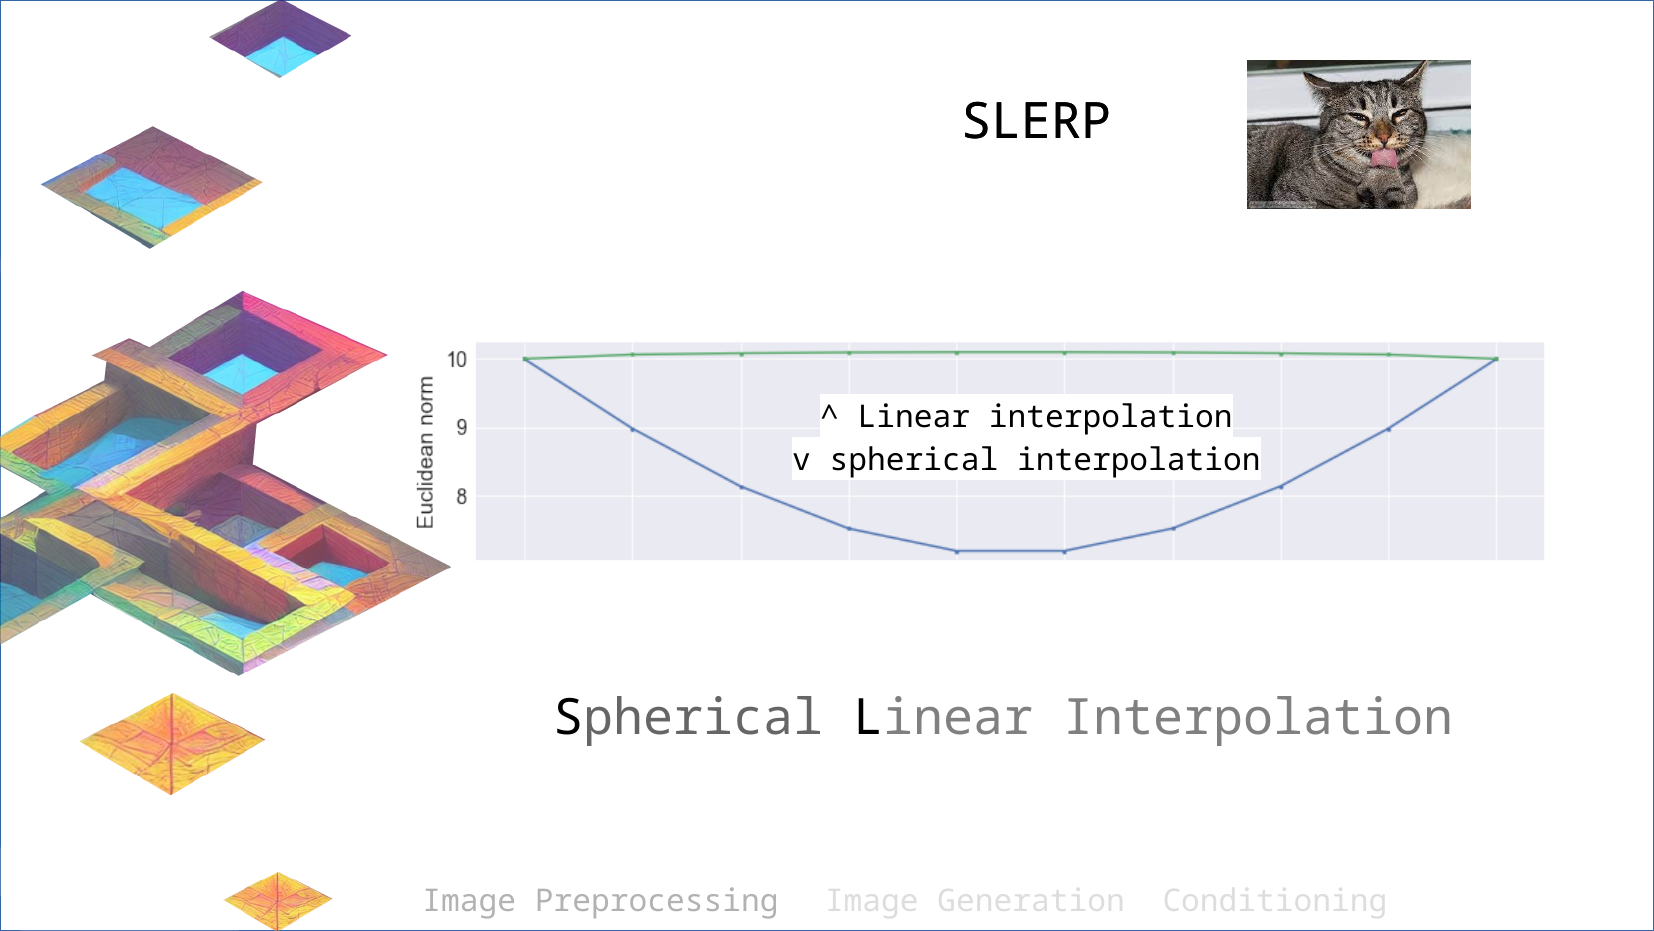

SLERP
SLERP
^ Linear interpolation
v spherical interpolation
Spherical Linear Interpolation
# Image Preprocessing
Image Generation
Conditioning